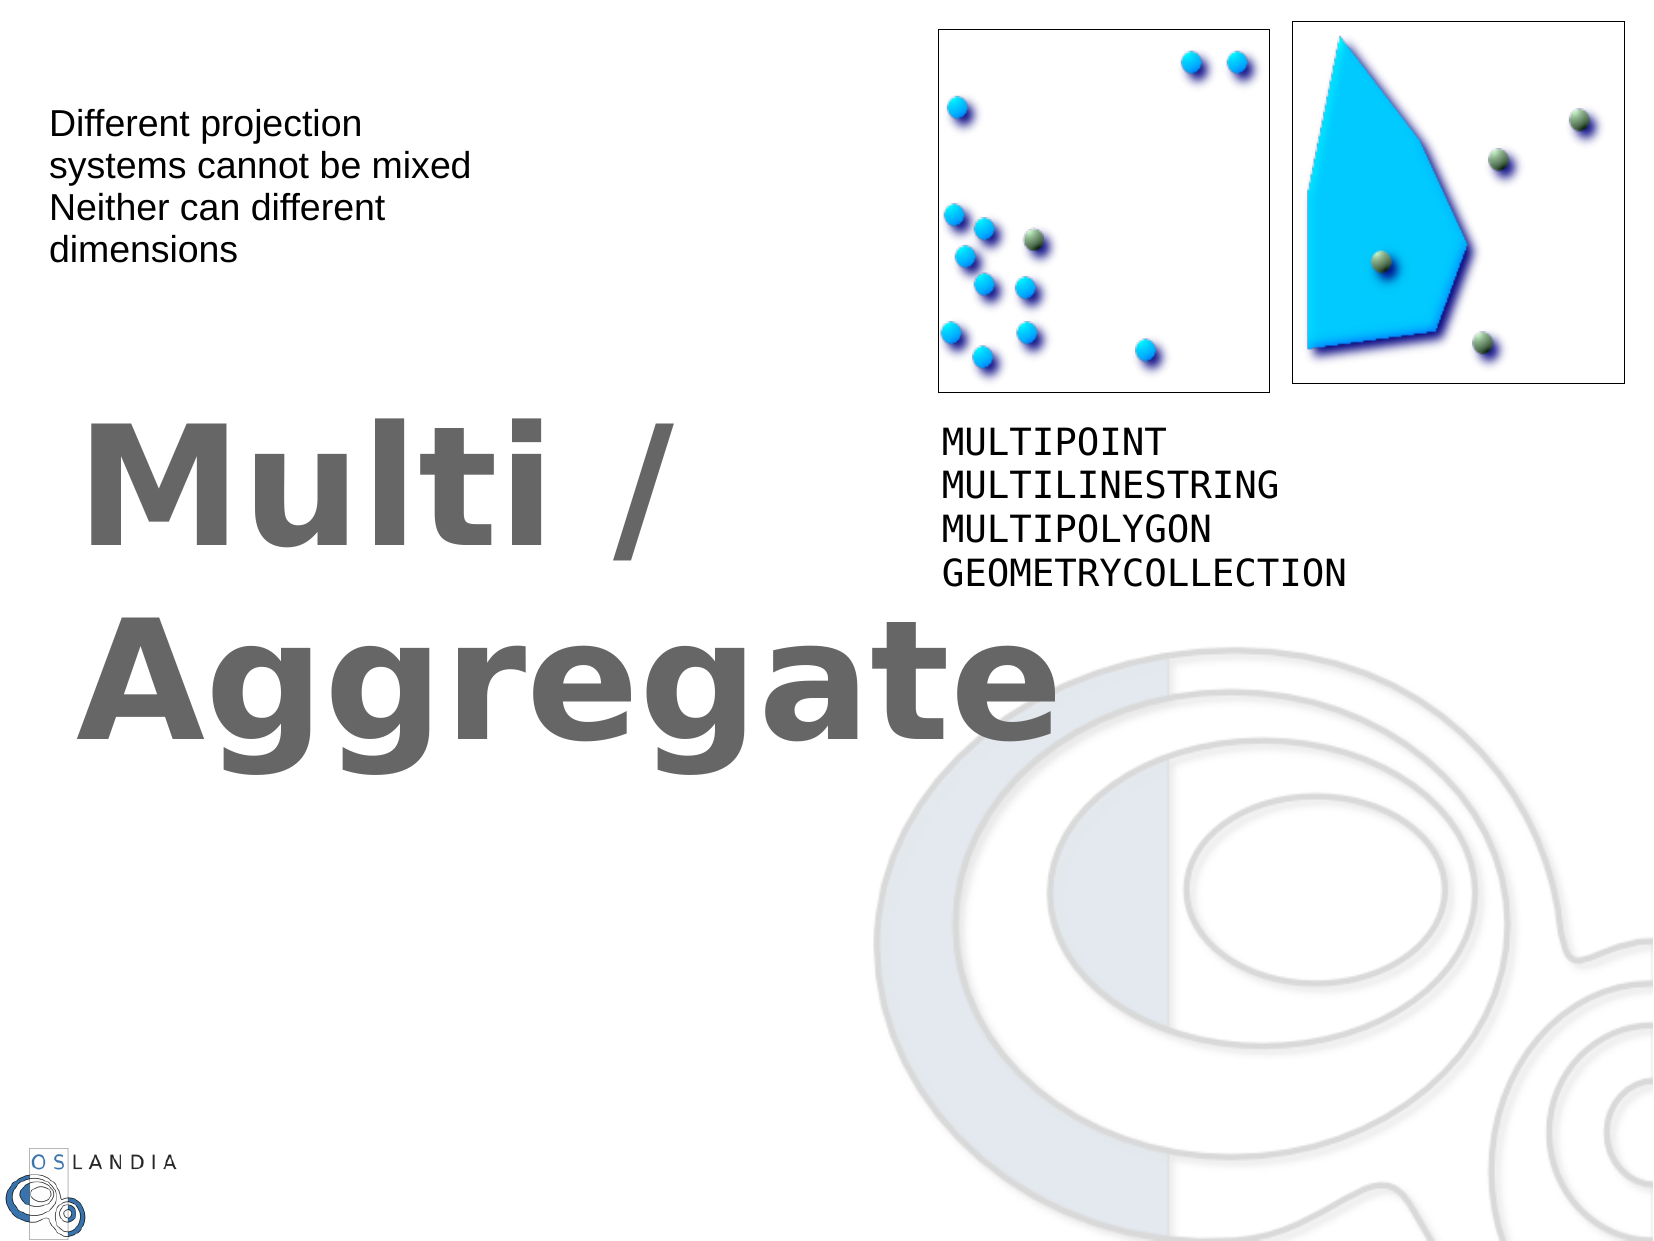

# Multi / Aggregate
Different projection
systems cannot be mixed
Neither can different
dimensions
MULTIPOINT
MULTILINESTRING
MULTIPOLYGON
GEOMETRYCOLLECTION